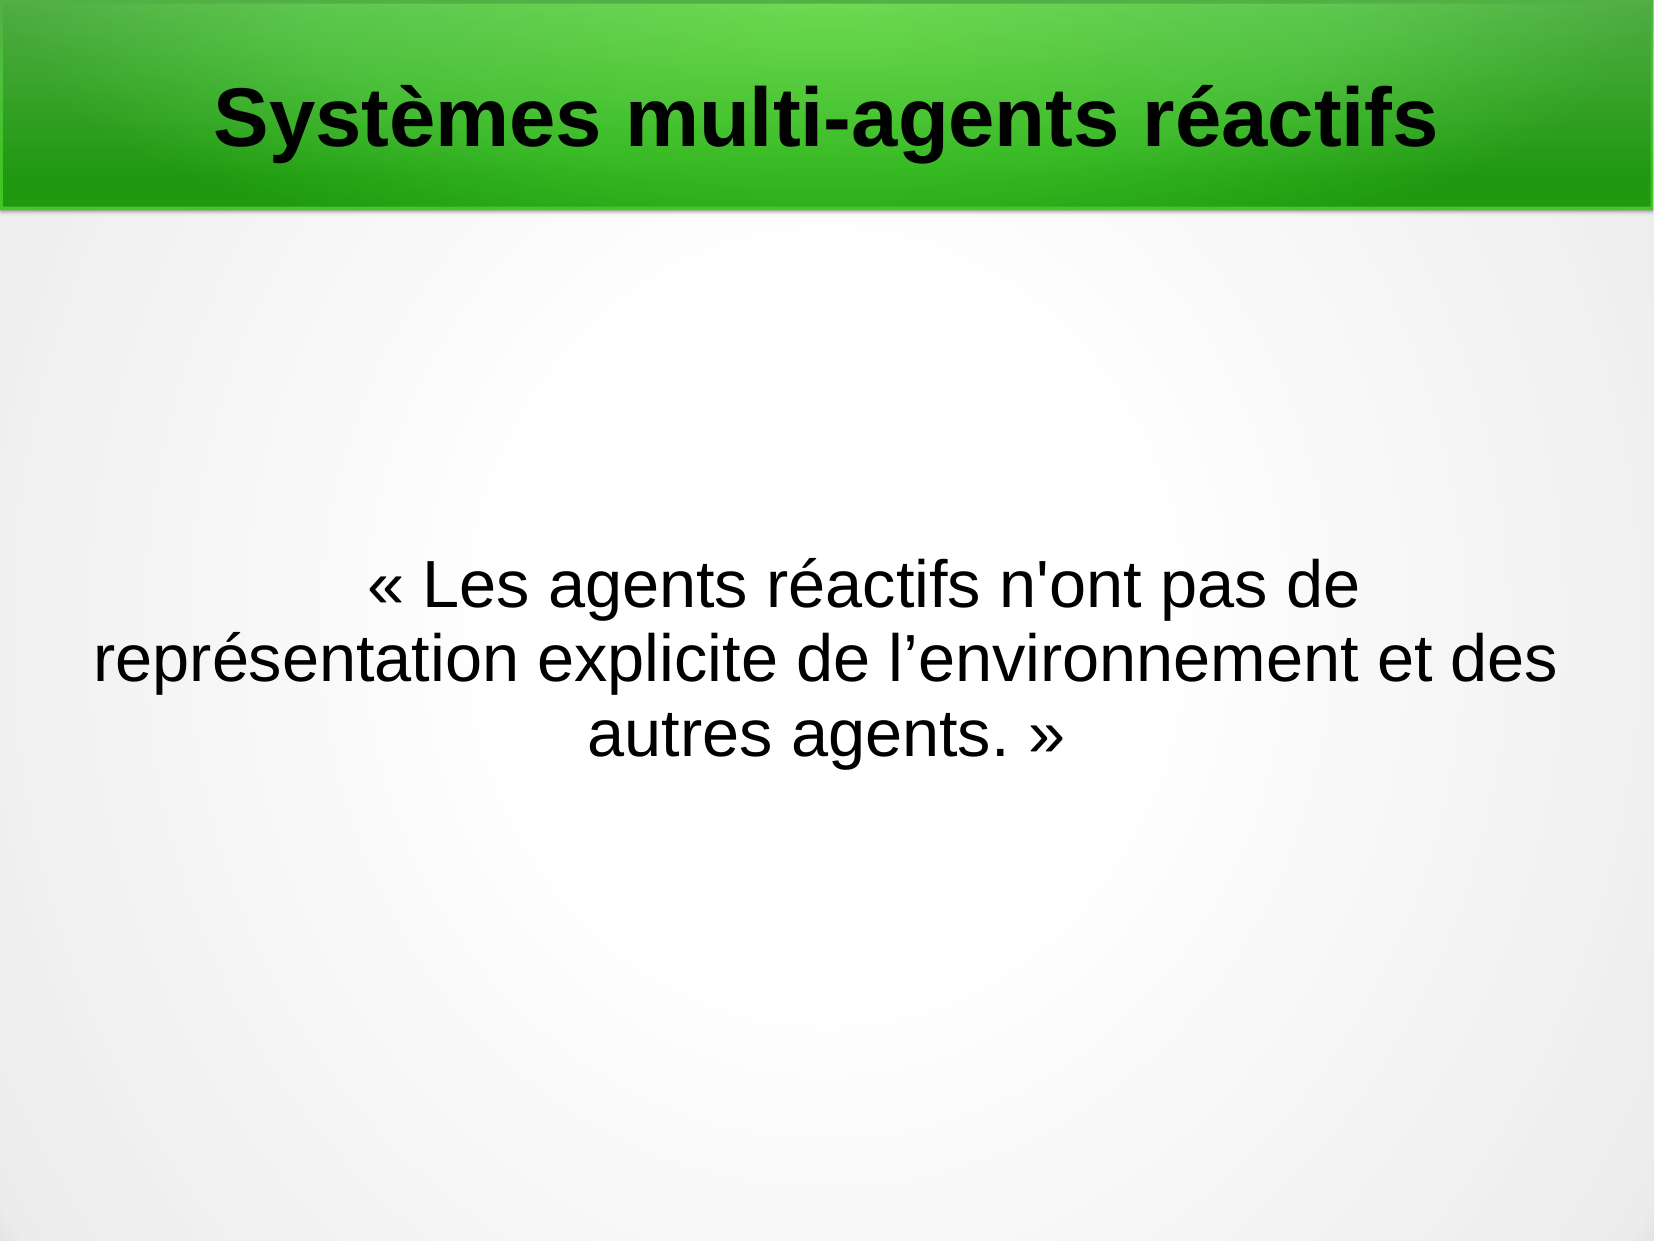

# Systèmes multi-agents réactifs
« Les agents réactifs n'ont pas de représentation explicite de l’environnement et des autres agents. »